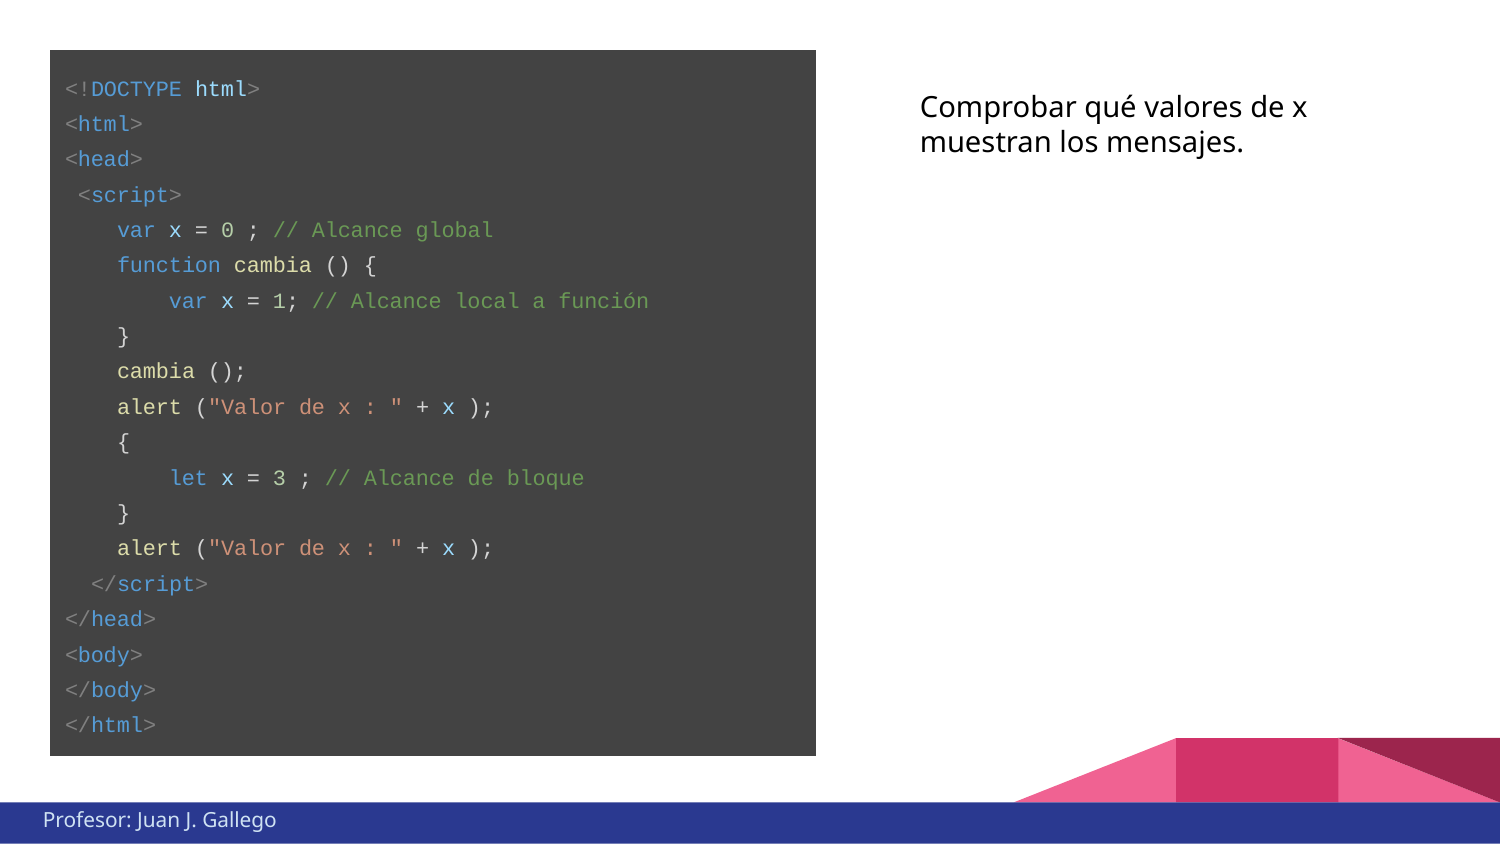

<!DOCTYPE html>
<html>
<head>
 <script>
 var x = 0 ; // Alcance global
 function cambia () {
 var x = 1; // Alcance local a función
 }
 cambia ();
 alert ("Valor de x : " + x );
 {
 let x = 3 ; // Alcance de bloque
 }
 alert ("Valor de x : " + x );
 </script>
</head>
<body>
</body>
</html>
Comprobar qué valores de x muestran los mensajes.